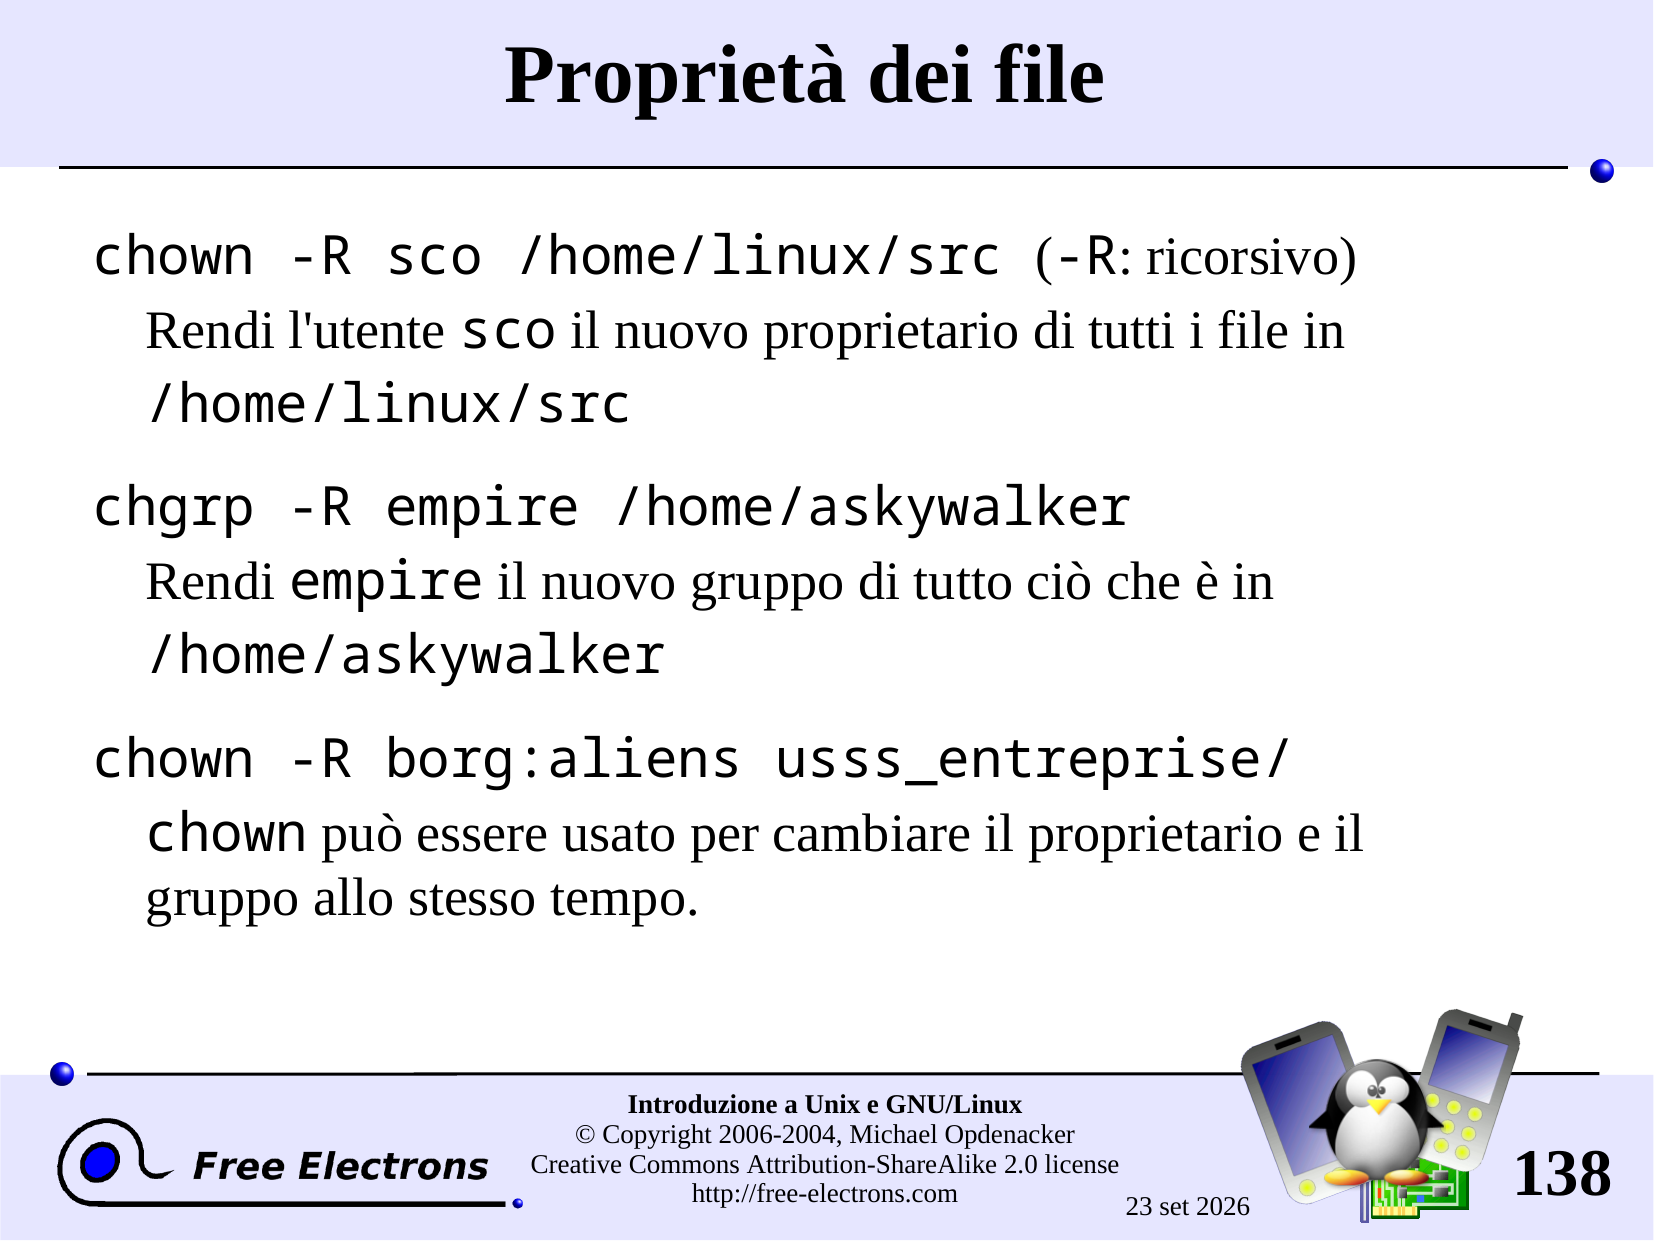

# Proprietà dei file
chown -R sco /home/linux/src (-R: ricorsivo)
Rendi l'utente sco il nuovo proprietario di tutti i file in
/home/linux/src
chgrp -R empire /home/askywalker
Rendi empire il nuovo gruppo di tutto ciò che è in
/home/askywalker
chown -R borg:aliens usss_entreprise/
chown può essere usato per cambiare il proprietario e il gruppo allo stesso tempo.